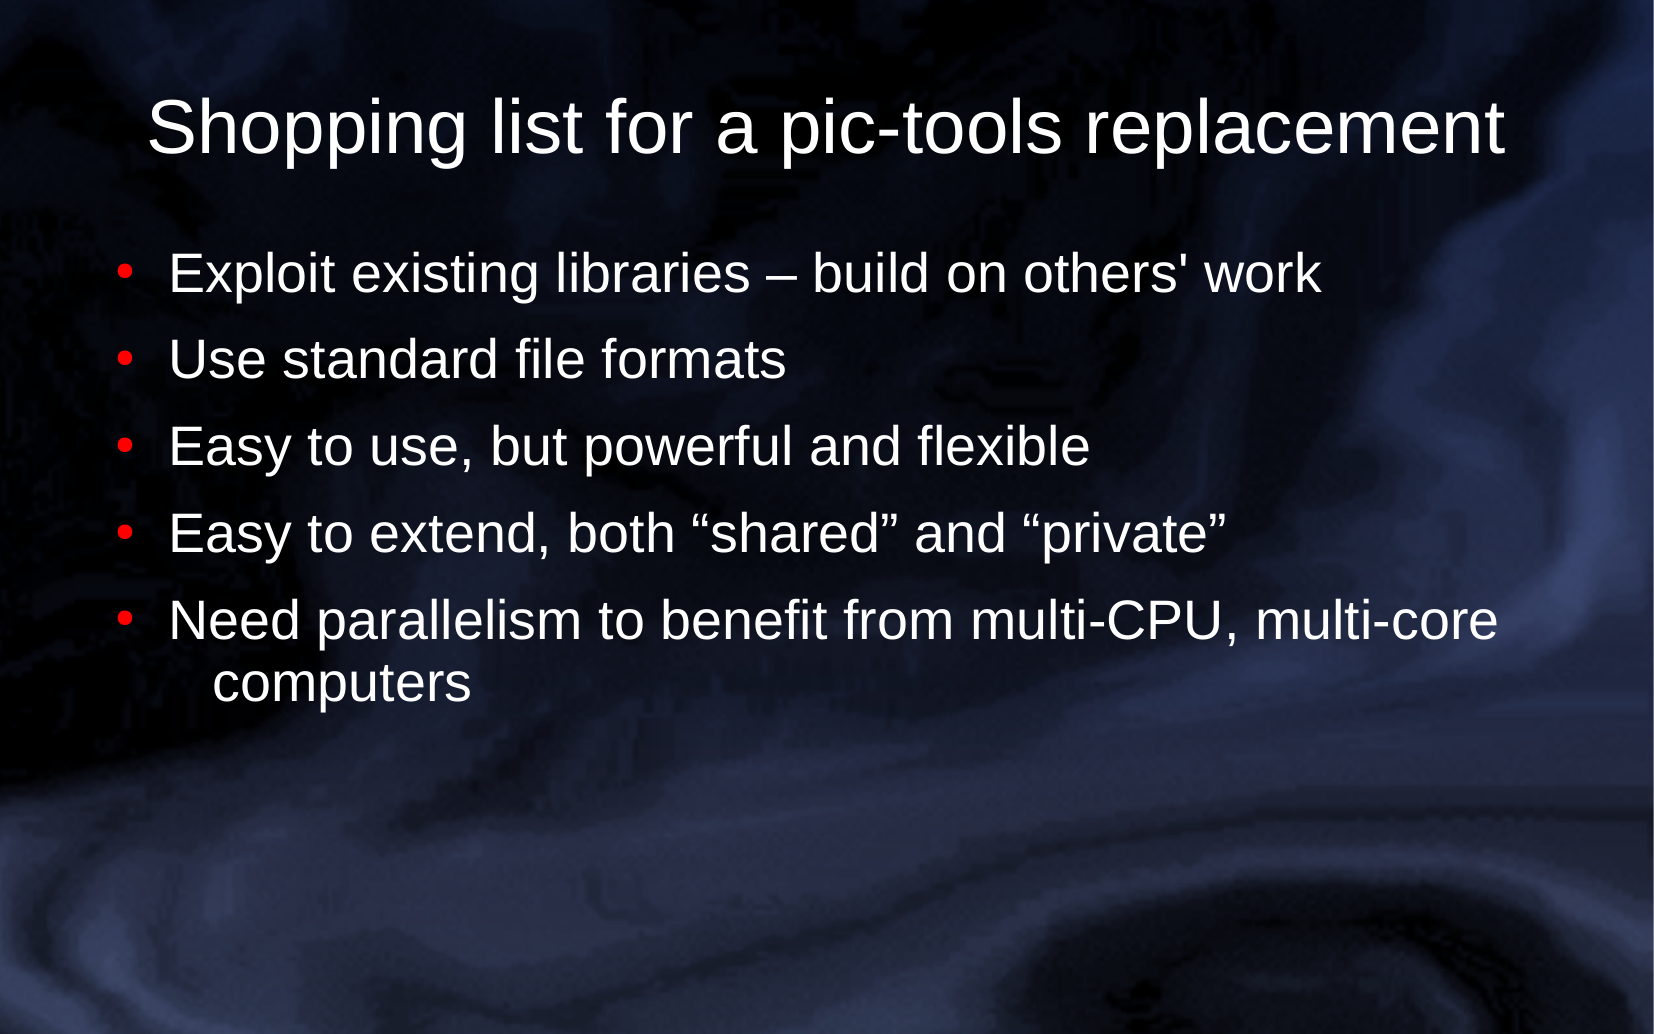

# Shopping list for a pic-tools replacement
Exploit existing libraries – build on others' work
Use standard file formats
Easy to use, but powerful and flexible
Easy to extend, both “shared” and “private”
Need parallelism to benefit from multi-CPU, multi-core computers